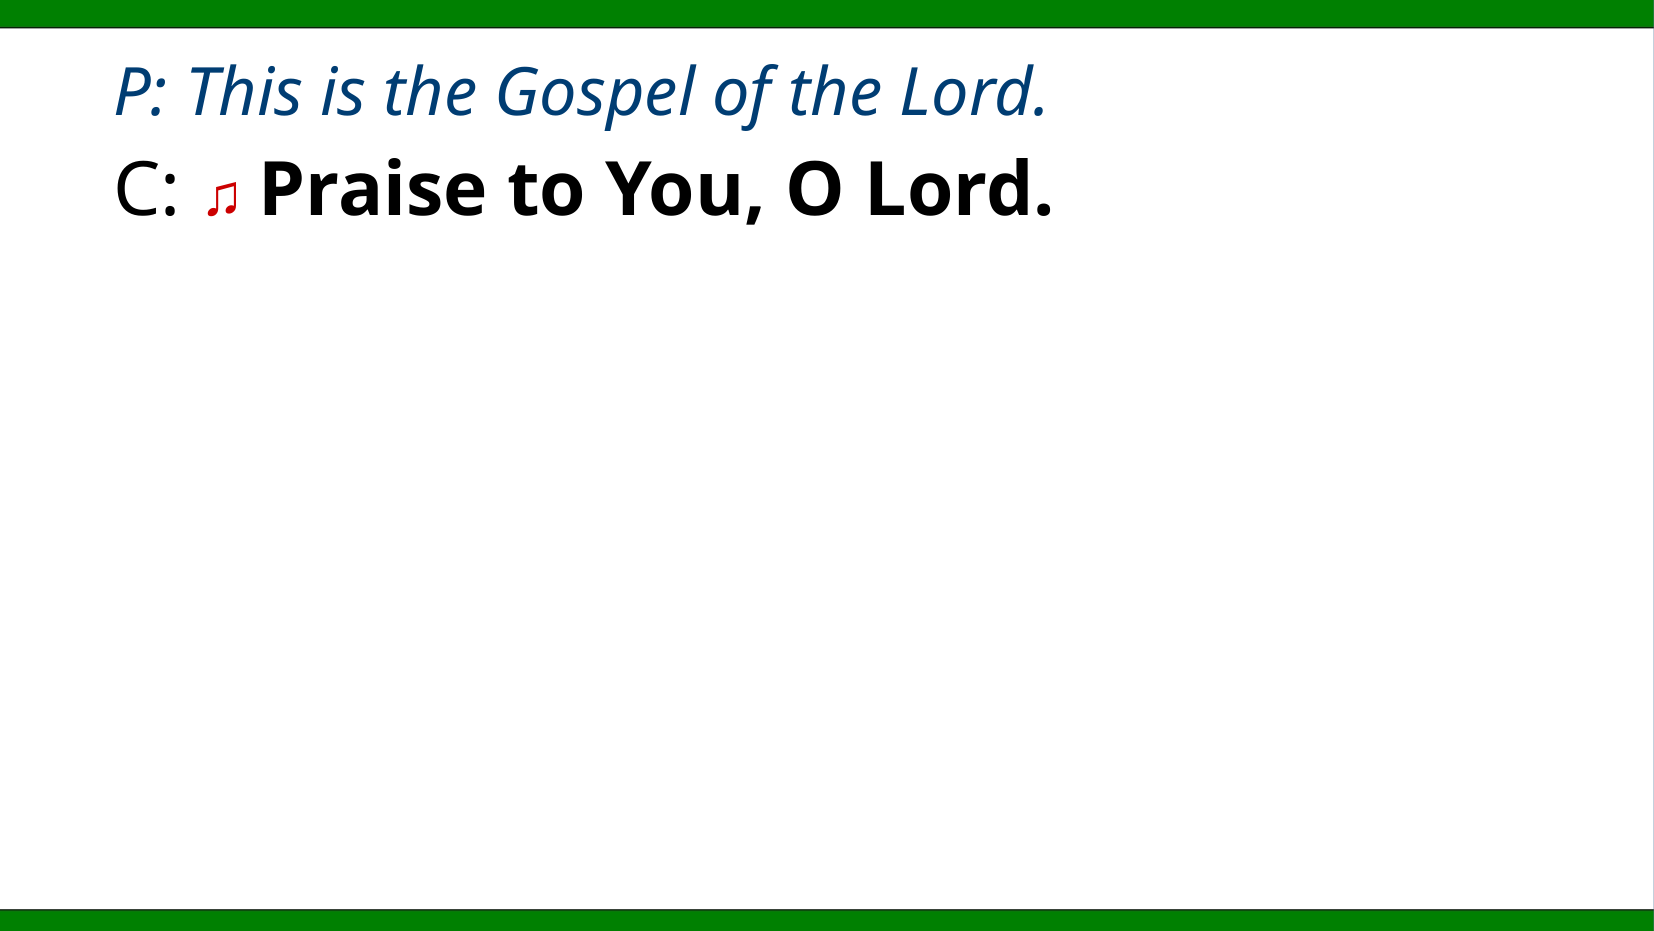

P: This is the Gospel of the Lord.
C: ♫ Praise to You, O Lord.